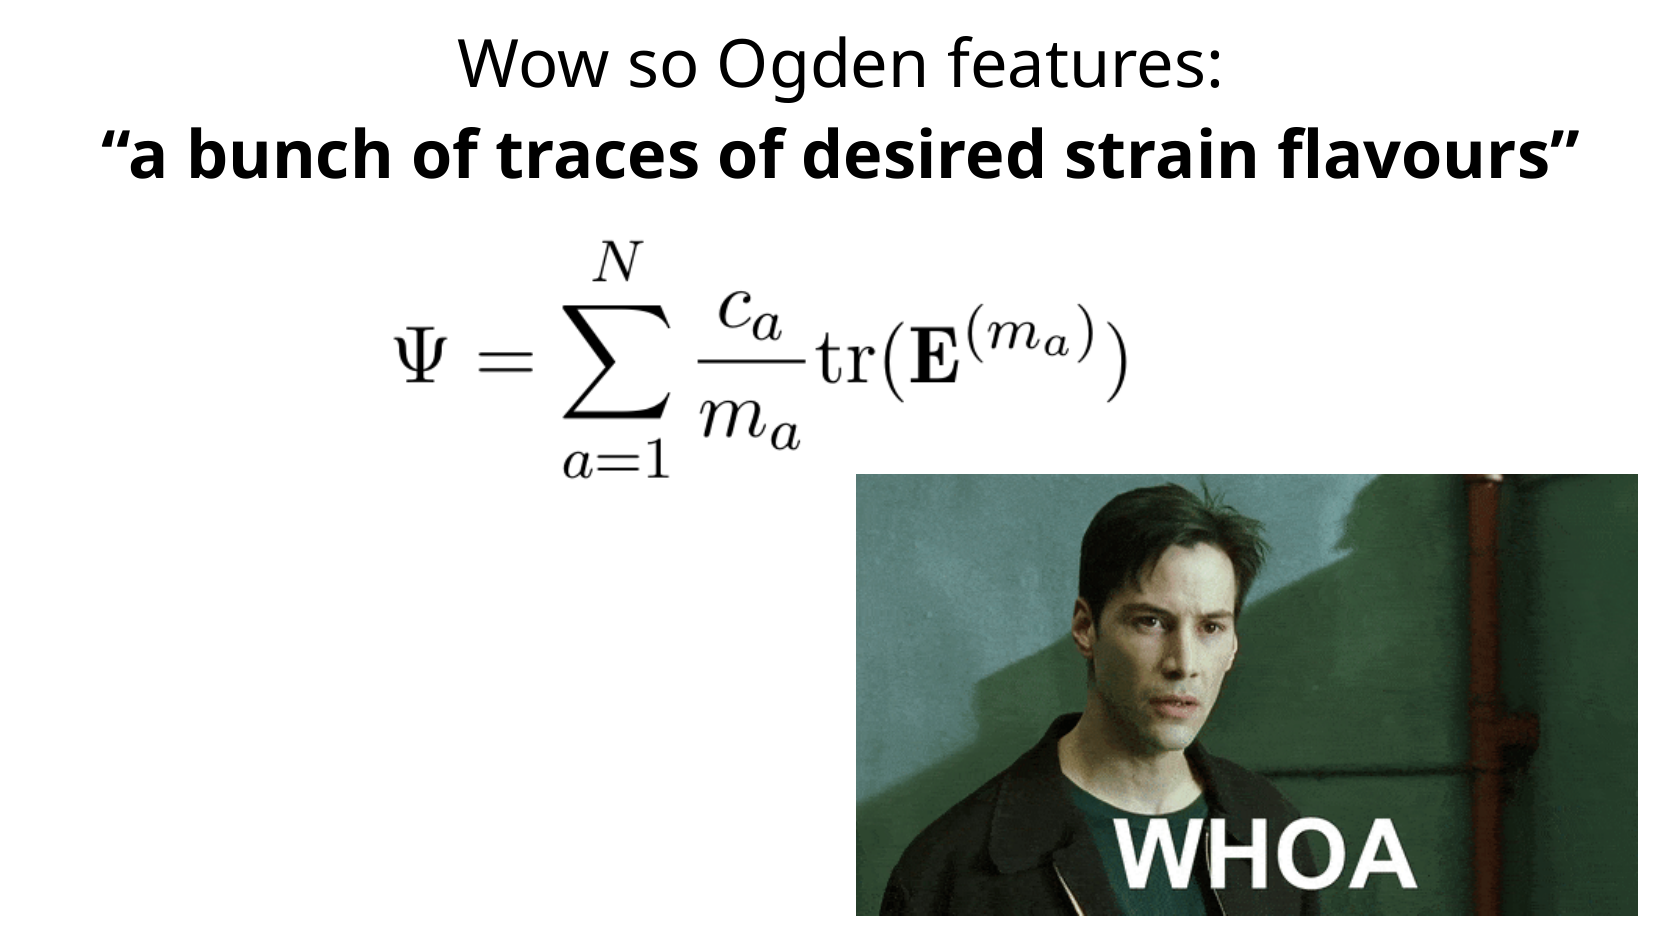

# Wow so Ogden features: “a bunch of traces of desired strain flavours”